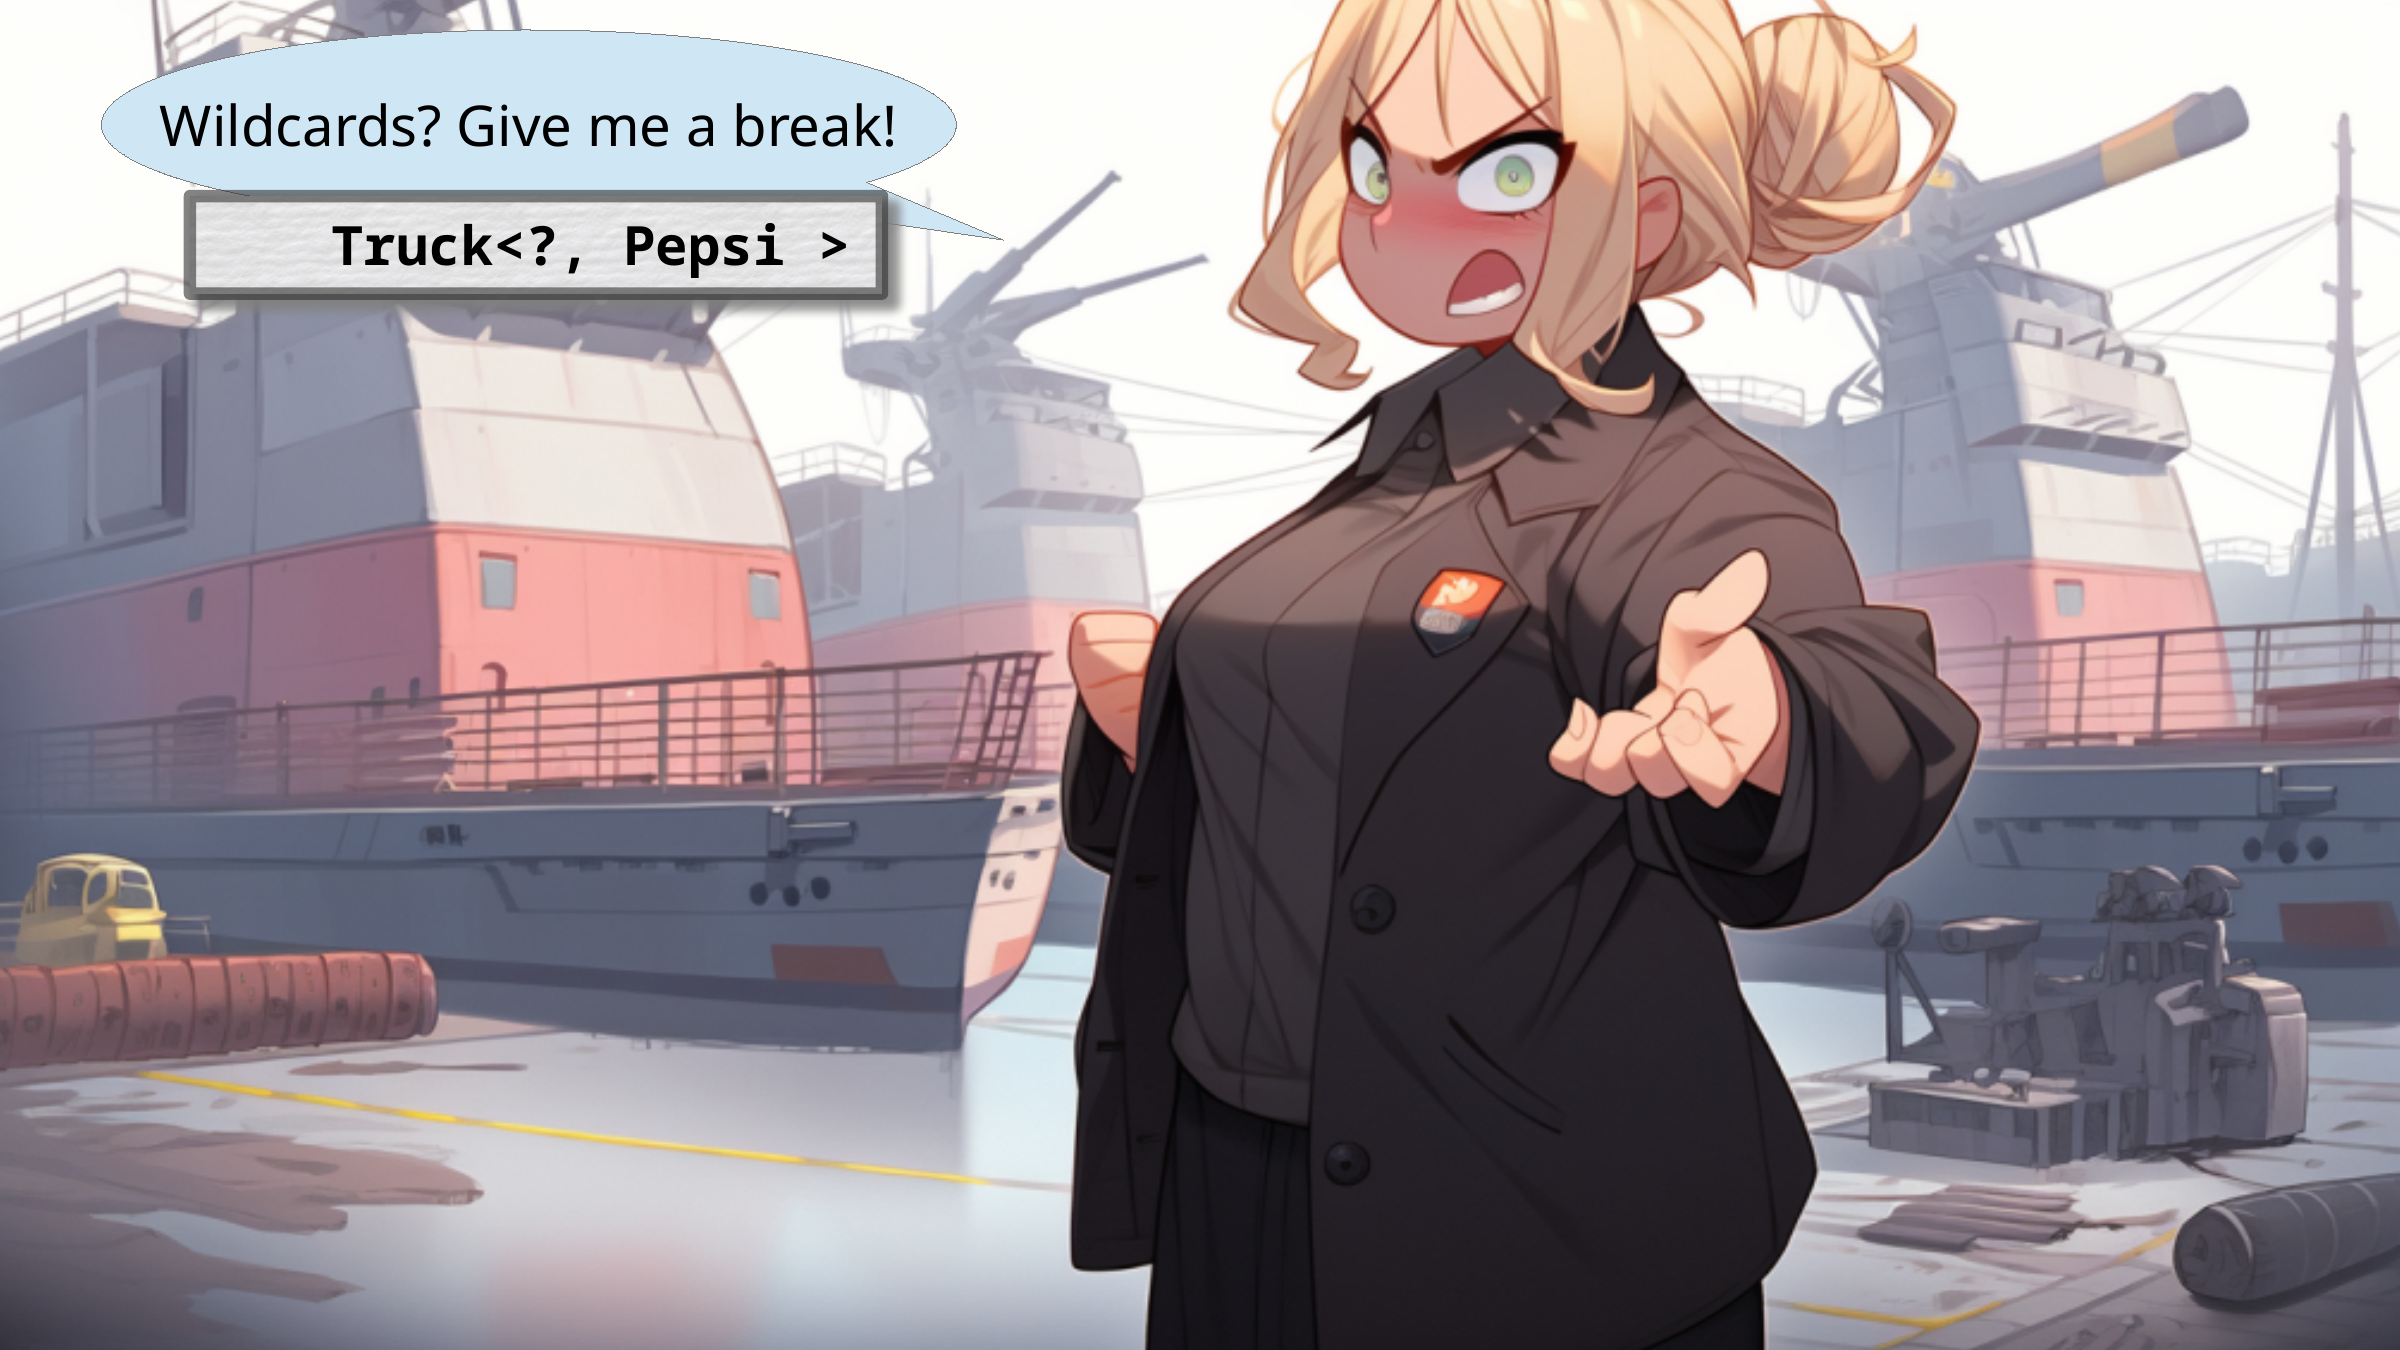

Wildcards? Give me a break!
 Truck<?, Pepsi >